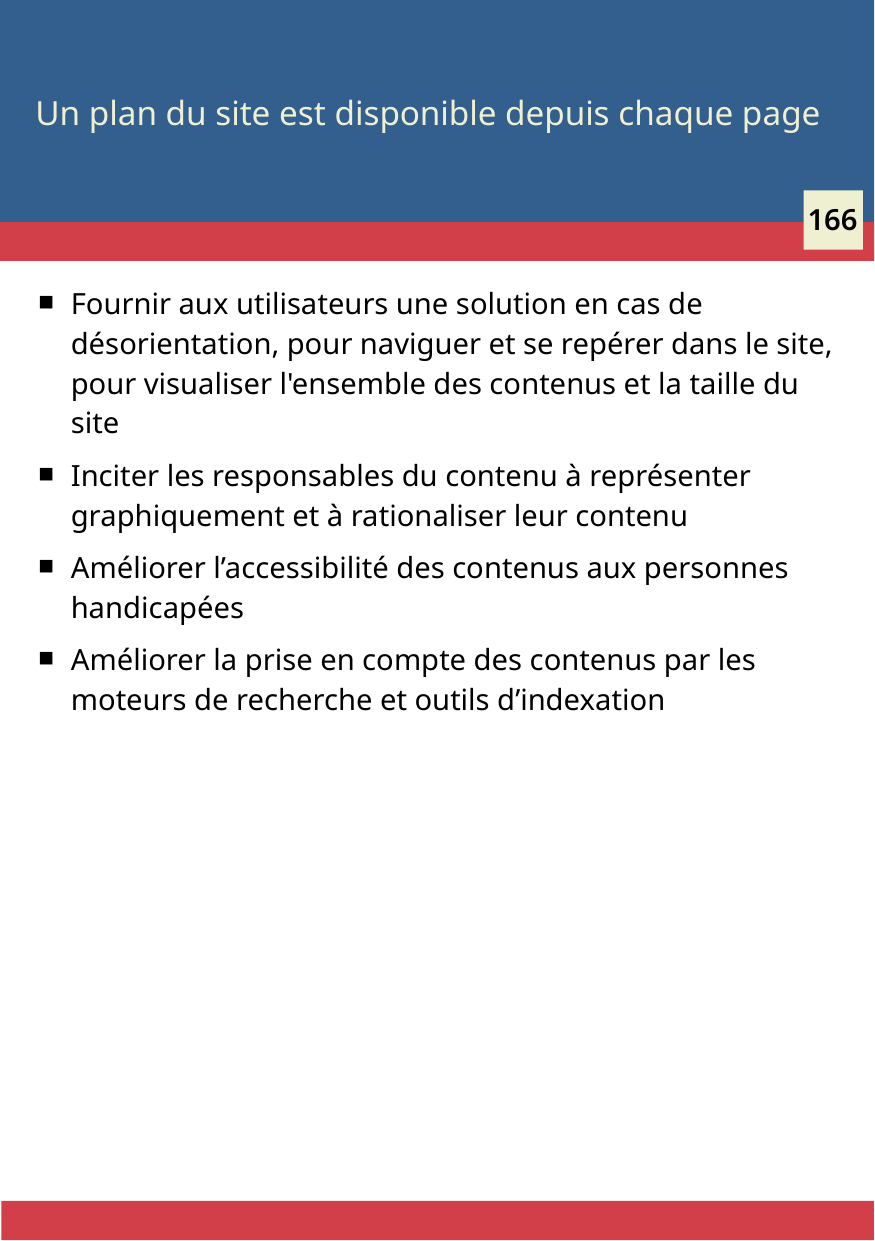

# Un plan du site est disponible depuis chaque page
166
Fournir aux utilisateurs une solution en cas de désorientation, pour naviguer et se repérer dans le site, pour visualiser l'ensemble des contenus et la taille du site
Inciter les responsables du contenu à représenter graphiquement et à rationaliser leur contenu
Améliorer l’accessibilité des contenus aux personnes handicapées
Améliorer la prise en compte des contenus par les moteurs de recherche et outils d’indexation